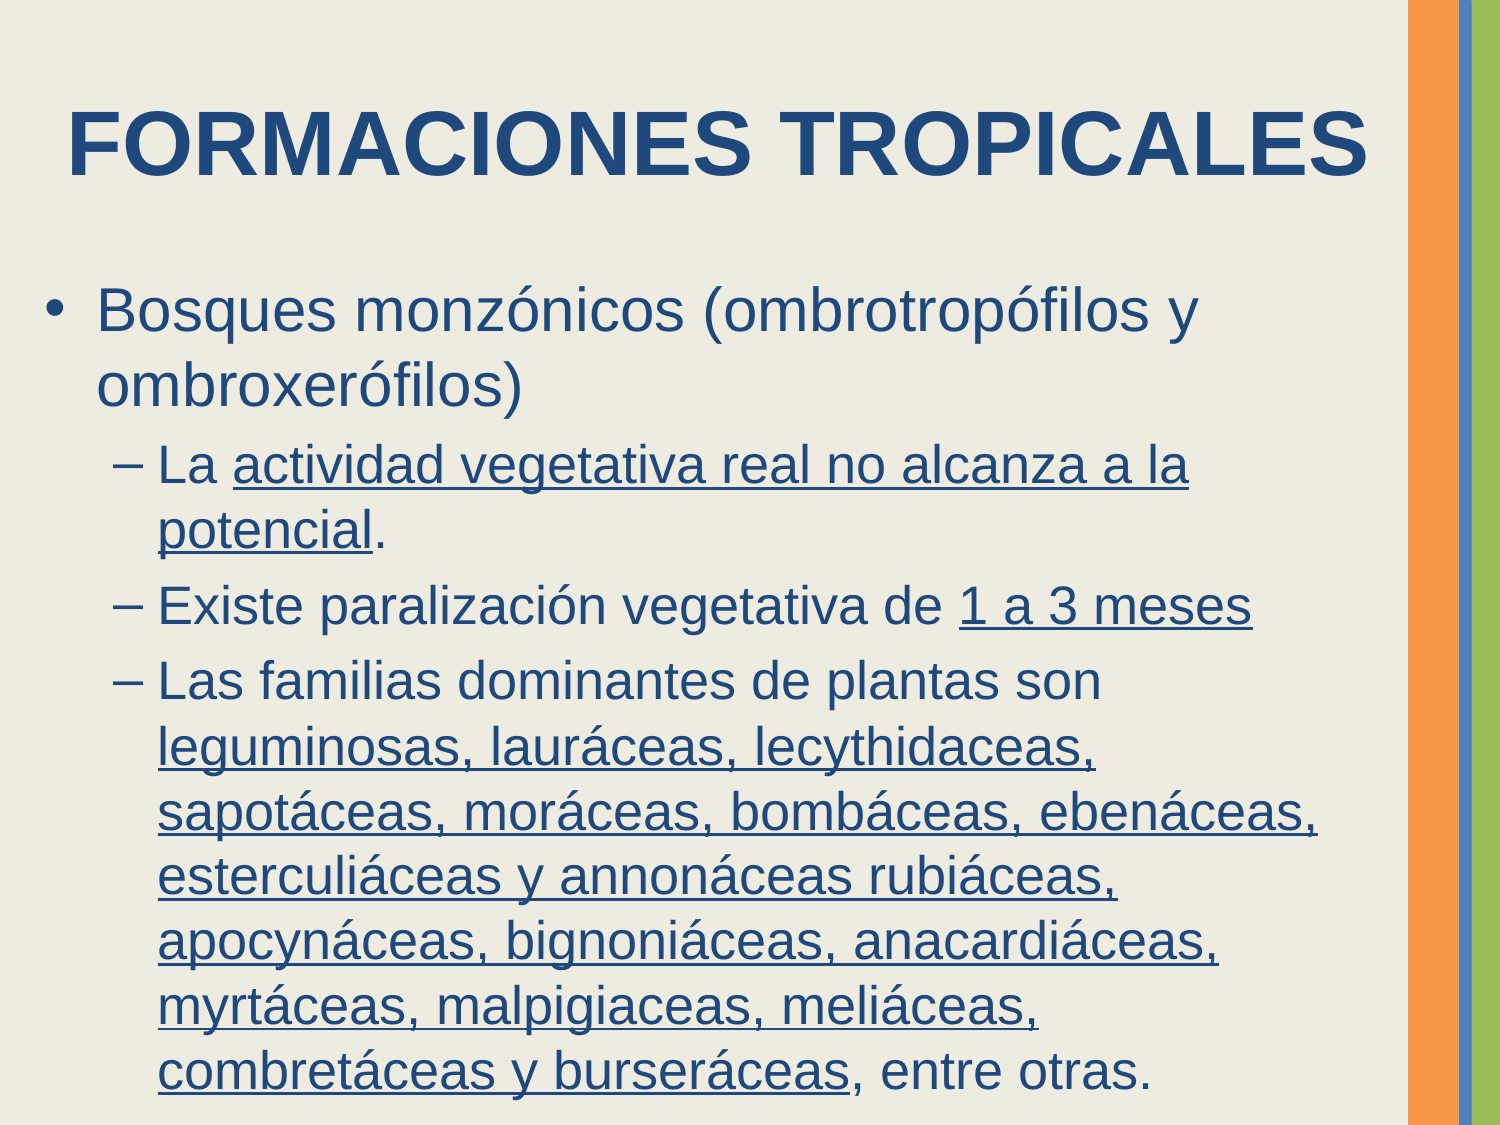

# Formaciones tropicales
Bosques monzónicos (ombrotropófilos y ombroxerófilos)
La actividad vegetativa real no alcanza a la potencial.
Existe paralización vegetativa de 1 a 3 meses
Las familias dominantes de plantas son leguminosas, lauráceas, lecythidaceas, sapotáceas, moráceas, bombáceas, ebenáceas, esterculiáceas y annonáceas rubiáceas, apocynáceas, bignoniáceas, anacardiáceas, myrtáceas, malpigiaceas, meliáceas, combretáceas y burseráceas, entre otras.